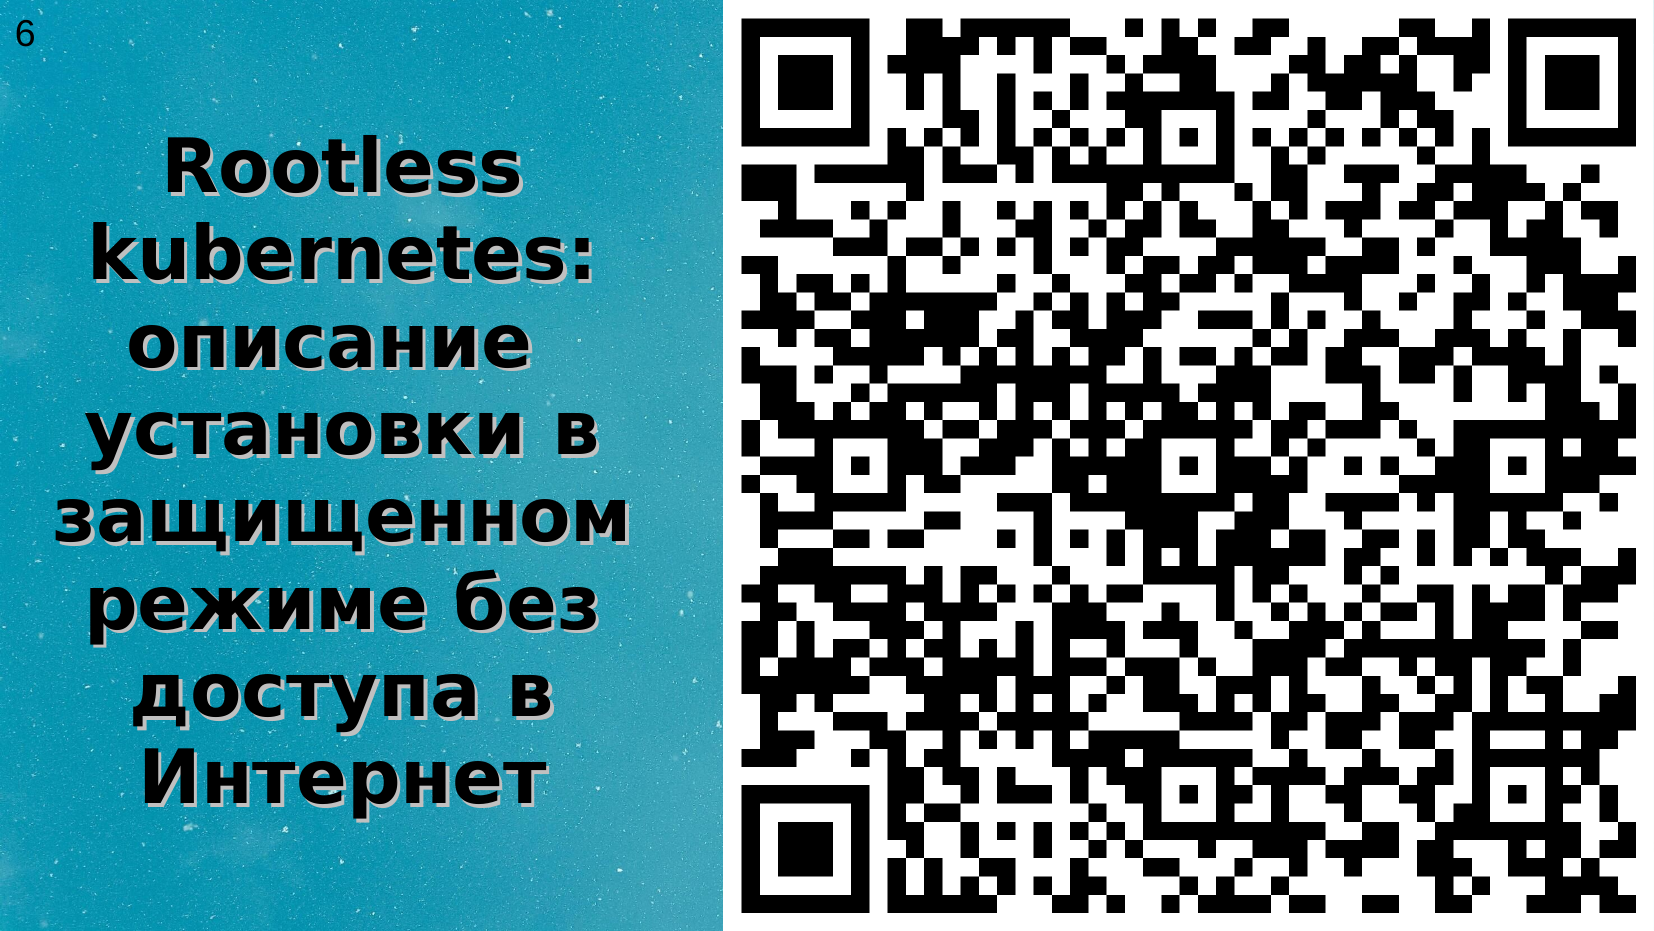

# Rootless kubernetes: описание установки в защищенном режиме без доступа в Интернет